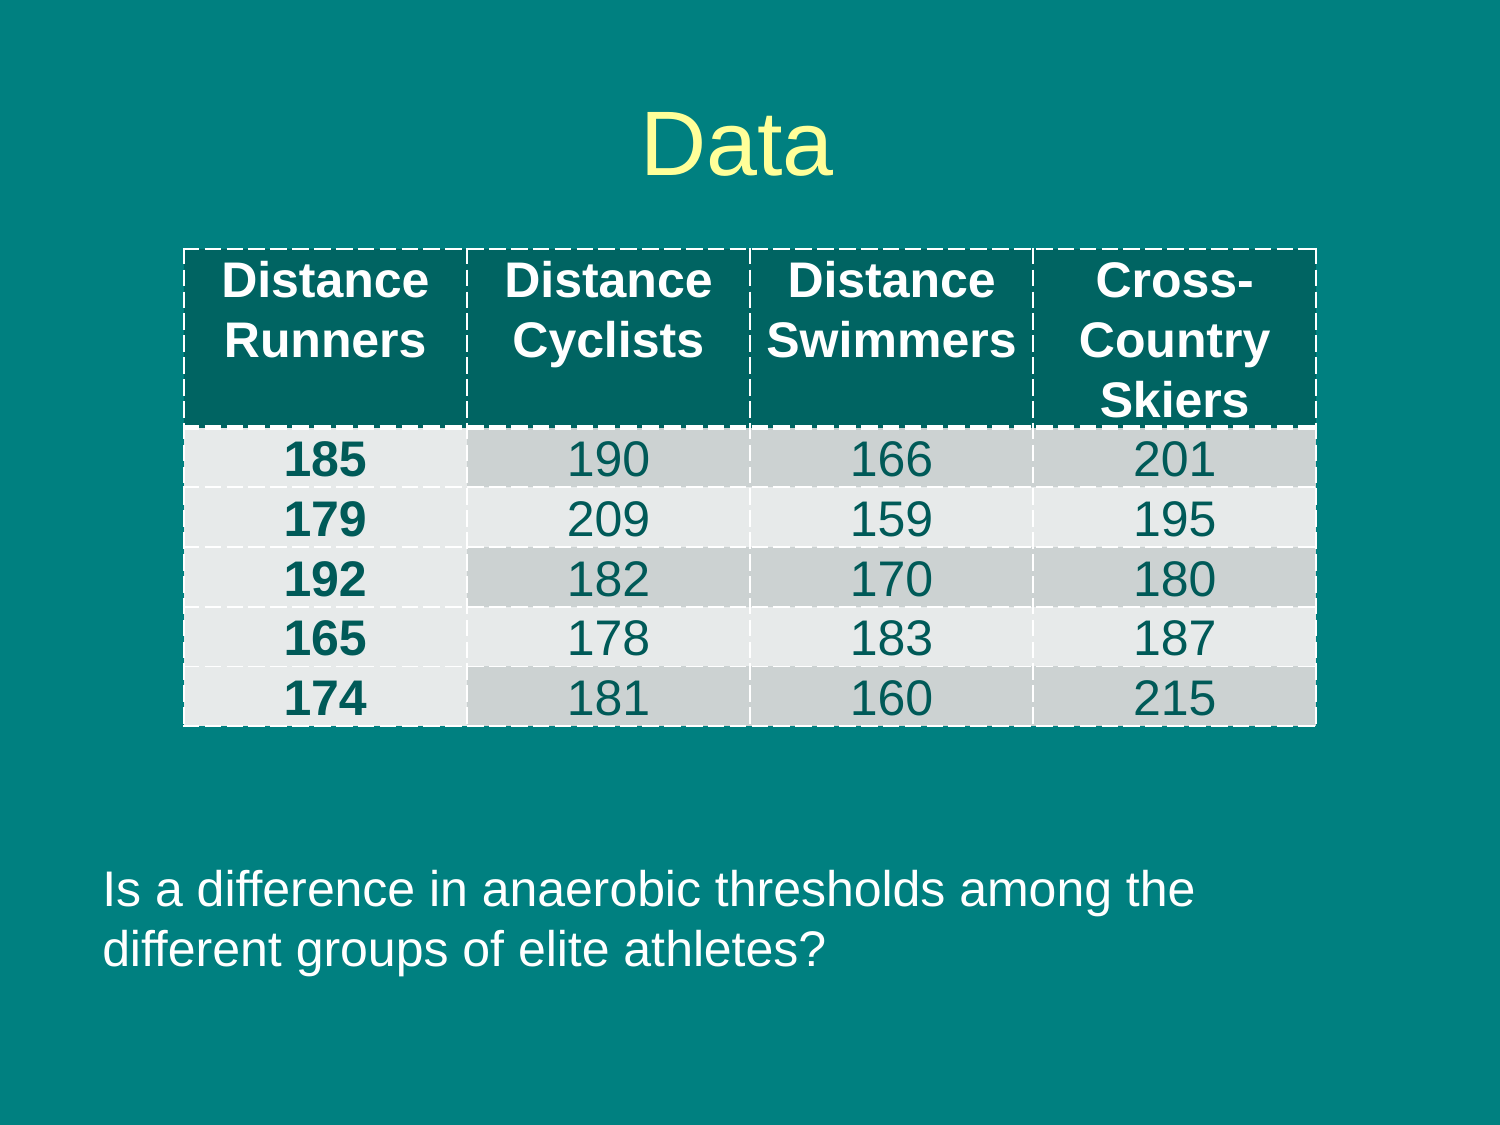

# Data
| Distance Runners | Distance Cyclists | Distance Swimmers | Cross-Country Skiers |
| --- | --- | --- | --- |
| 185 | 190 | 166 | 201 |
| 179 | 209 | 159 | 195 |
| 192 | 182 | 170 | 180 |
| 165 | 178 | 183 | 187 |
| 174 | 181 | 160 | 215 |
Is a difference in anaerobic thresholds among the different groups of elite athletes?